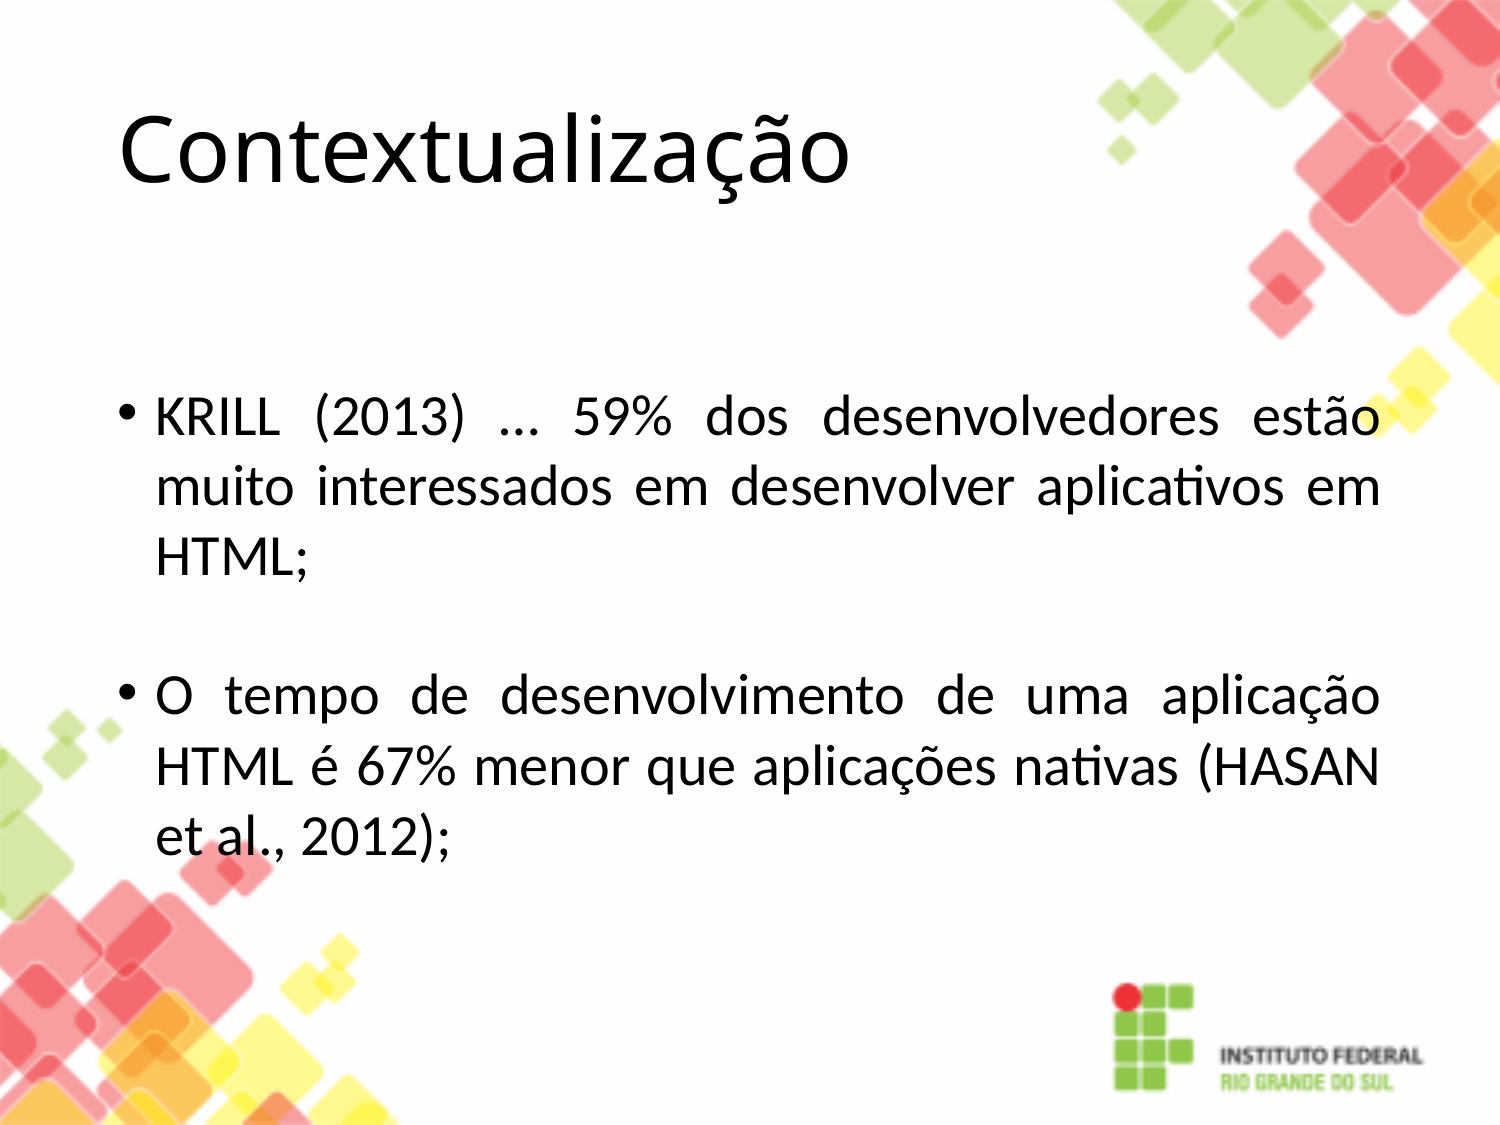

Contextualização
KRILL (2013) … 59% dos desenvolvedores estão muito interessados em desenvolver aplicativos em HTML;
O tempo de desenvolvimento de uma aplicação HTML é 67% menor que aplicações nativas (HASAN et al., 2012);